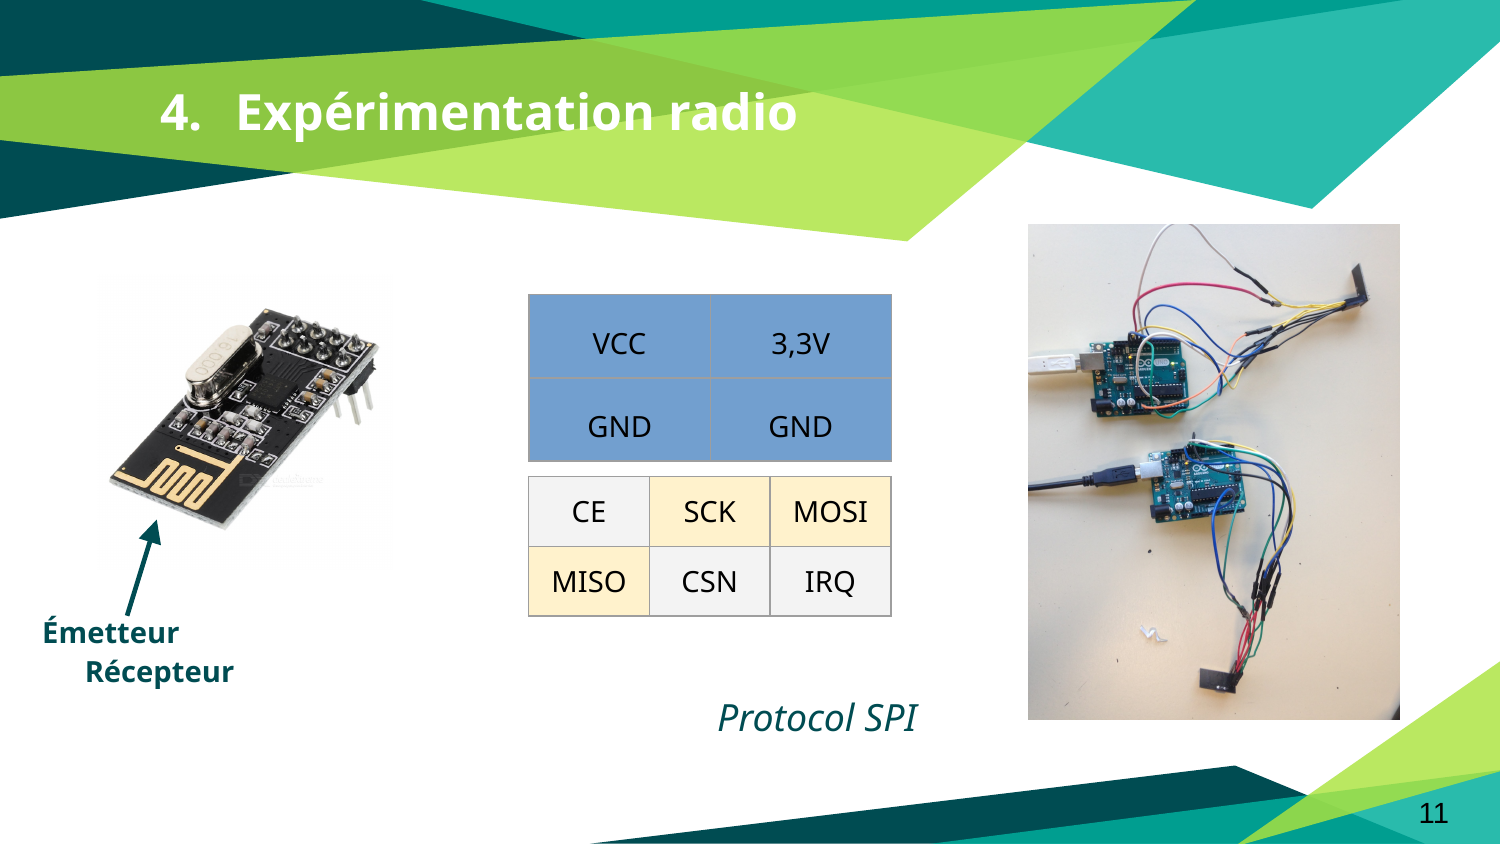

# 4.	Expérimentation radio
| VCC | 3,3V |
| --- | --- |
| GND | GND |
| CE | SCK | MOSI |
| --- | --- | --- |
| MISO | CSN | IRQ |
Émetteur
Récepteur
Protocol SPI